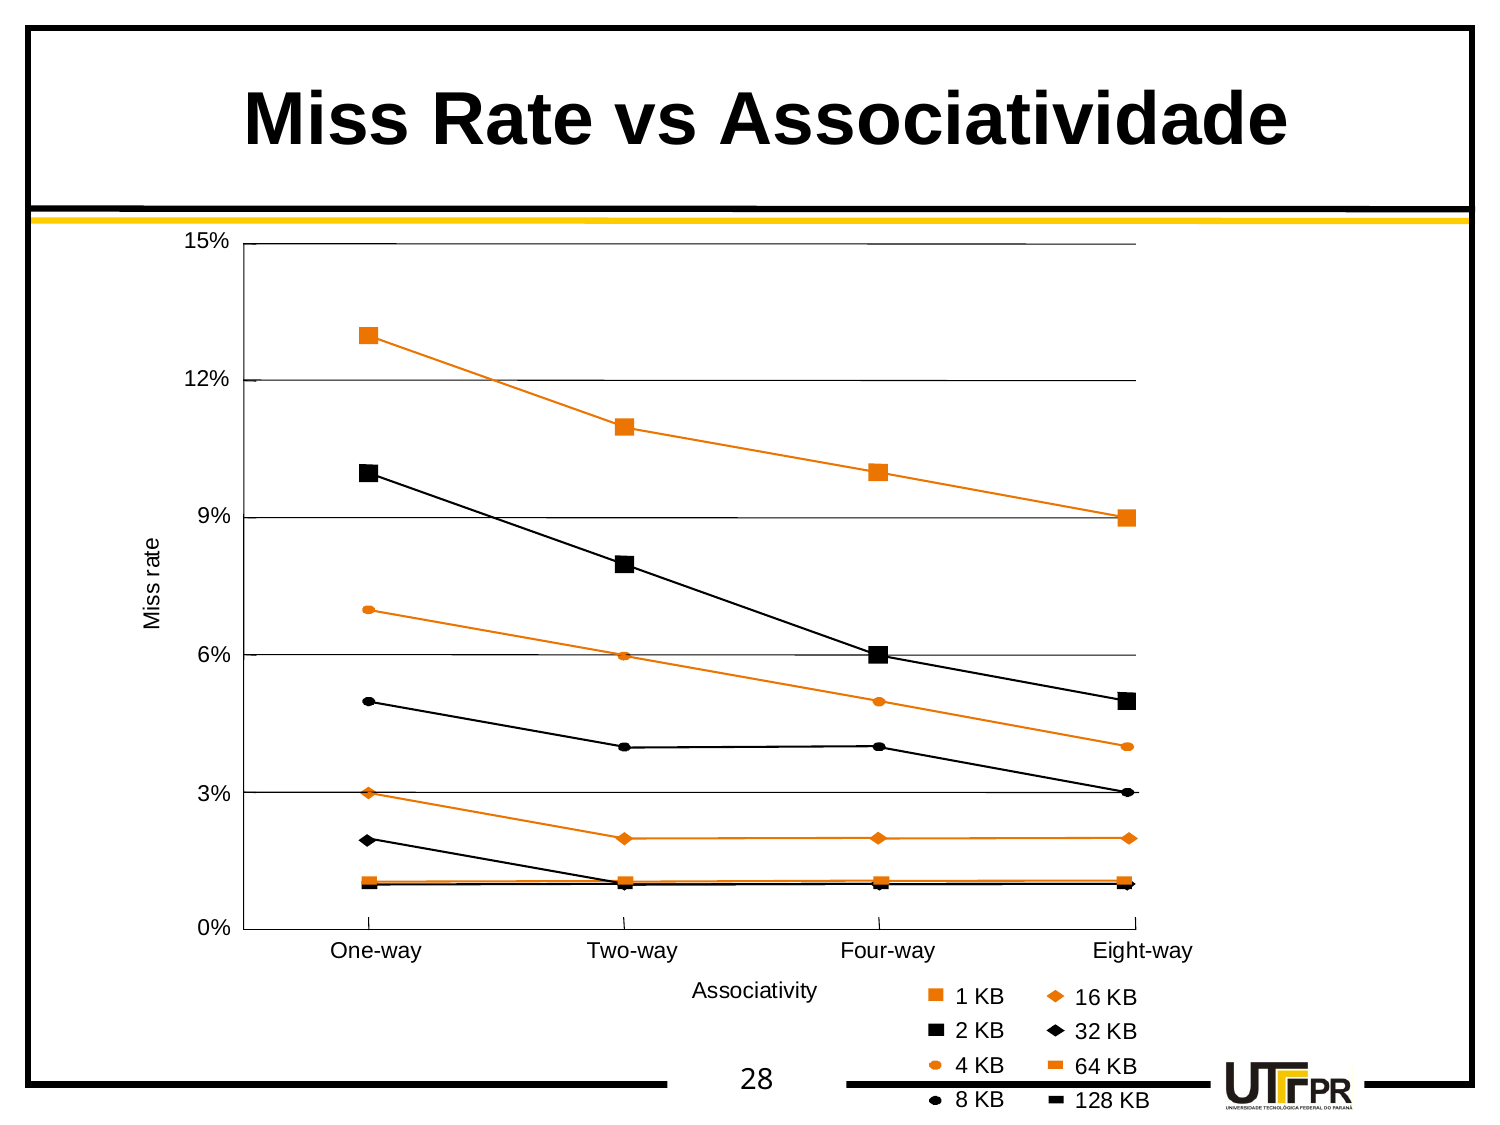

# Miss Rate vs Associatividade
1
5
%
1
2
%
9
%
e
t
a
r
s
s
i
M
6
%
3
%
0
%
O
n
e
-
w
a
y
T
w
o
-
w
a
y
F
o
u
r
-
w
a
y
E
i
g
h
t
-
w
a
y
A
s
s
o
c
i
a
t
i
v
i
t
y
1
K
B
1
6
K
B
2
K
B
3
2
K
B
4
K
B
6
4
K
B
8
K
B
1
2
8
K
B